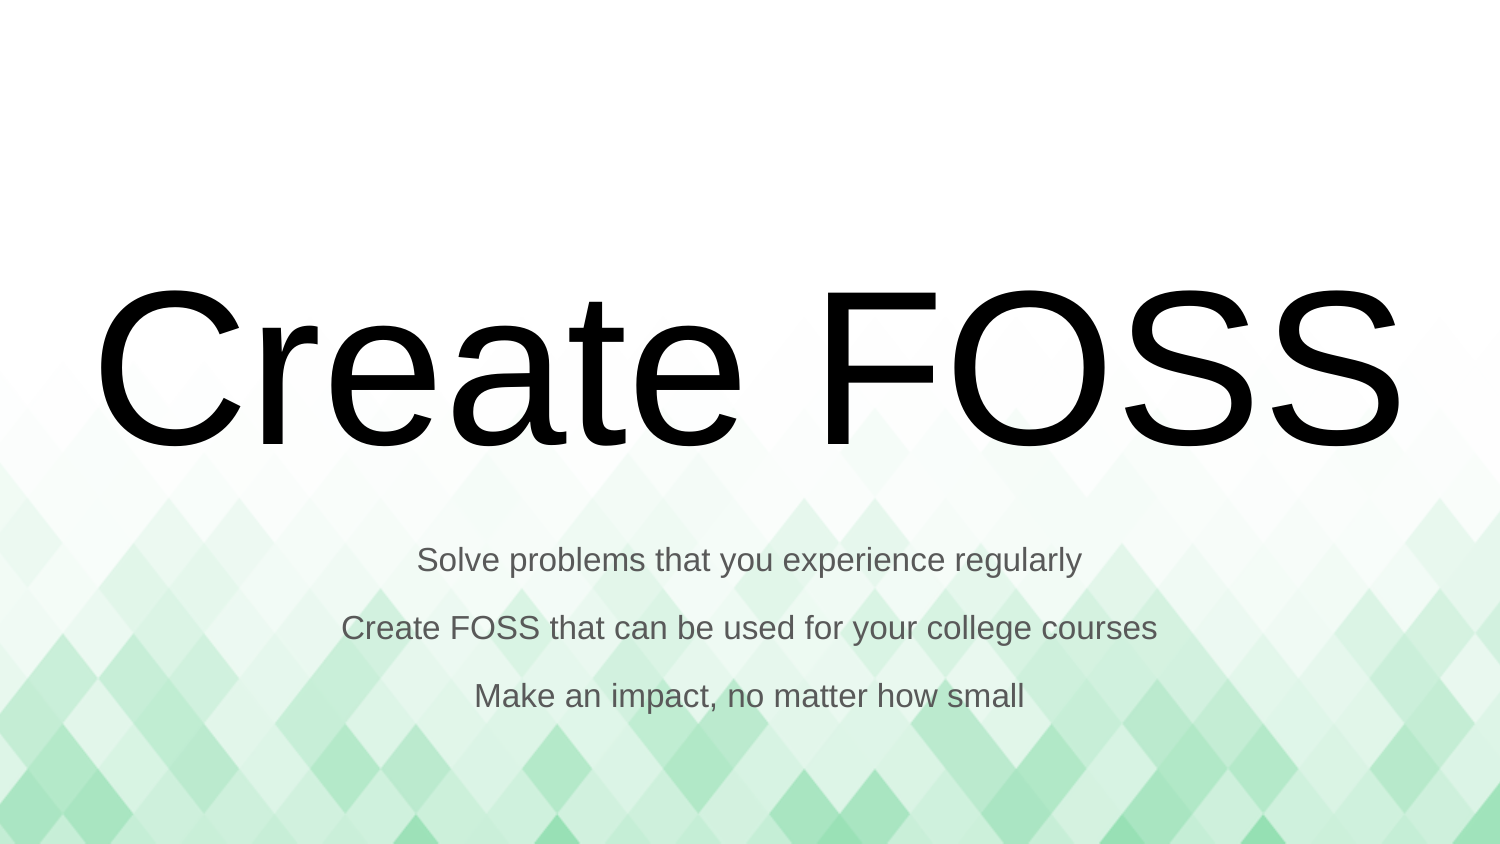

# Create FOSS
Solve problems that you experience regularly
Create FOSS that can be used for your college courses
Make an impact, no matter how small